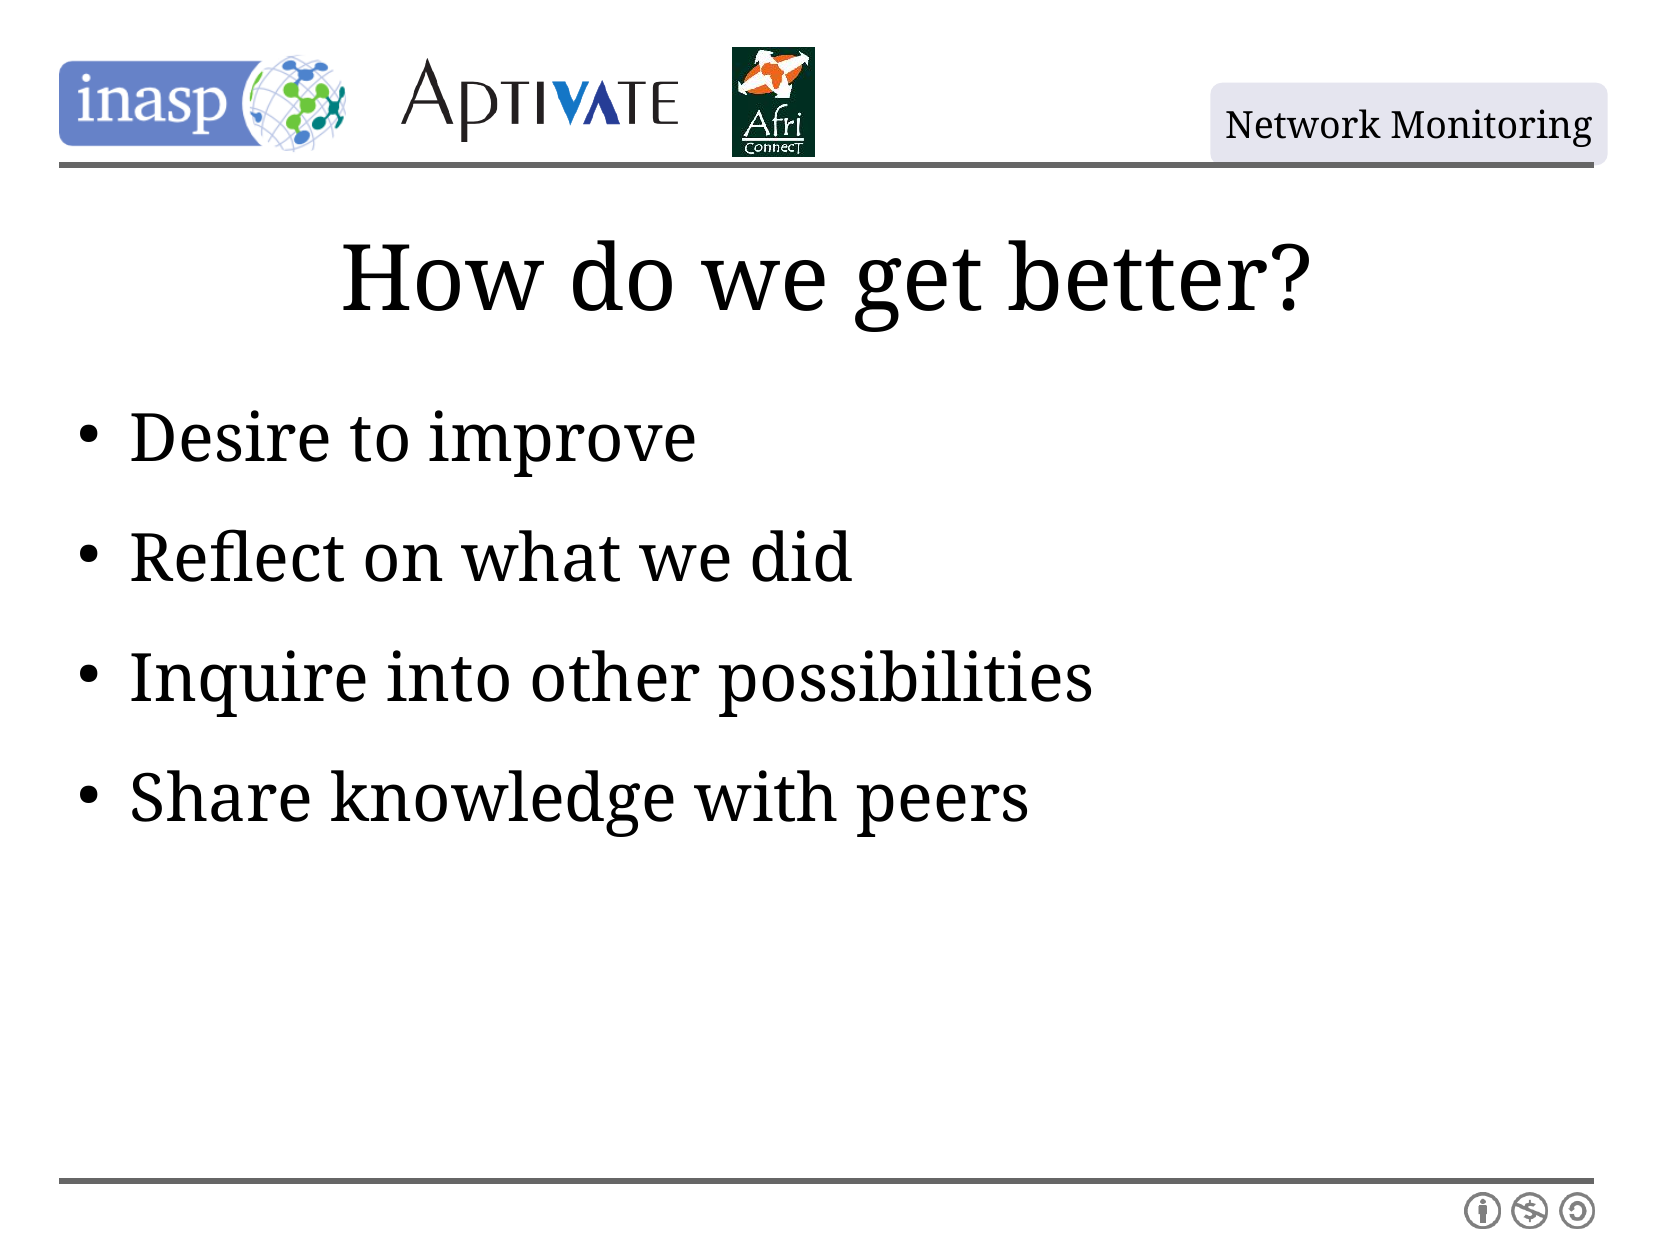

# How do we get better?
Desire to improve
Reflect on what we did
Inquire into other possibilities
Share knowledge with peers